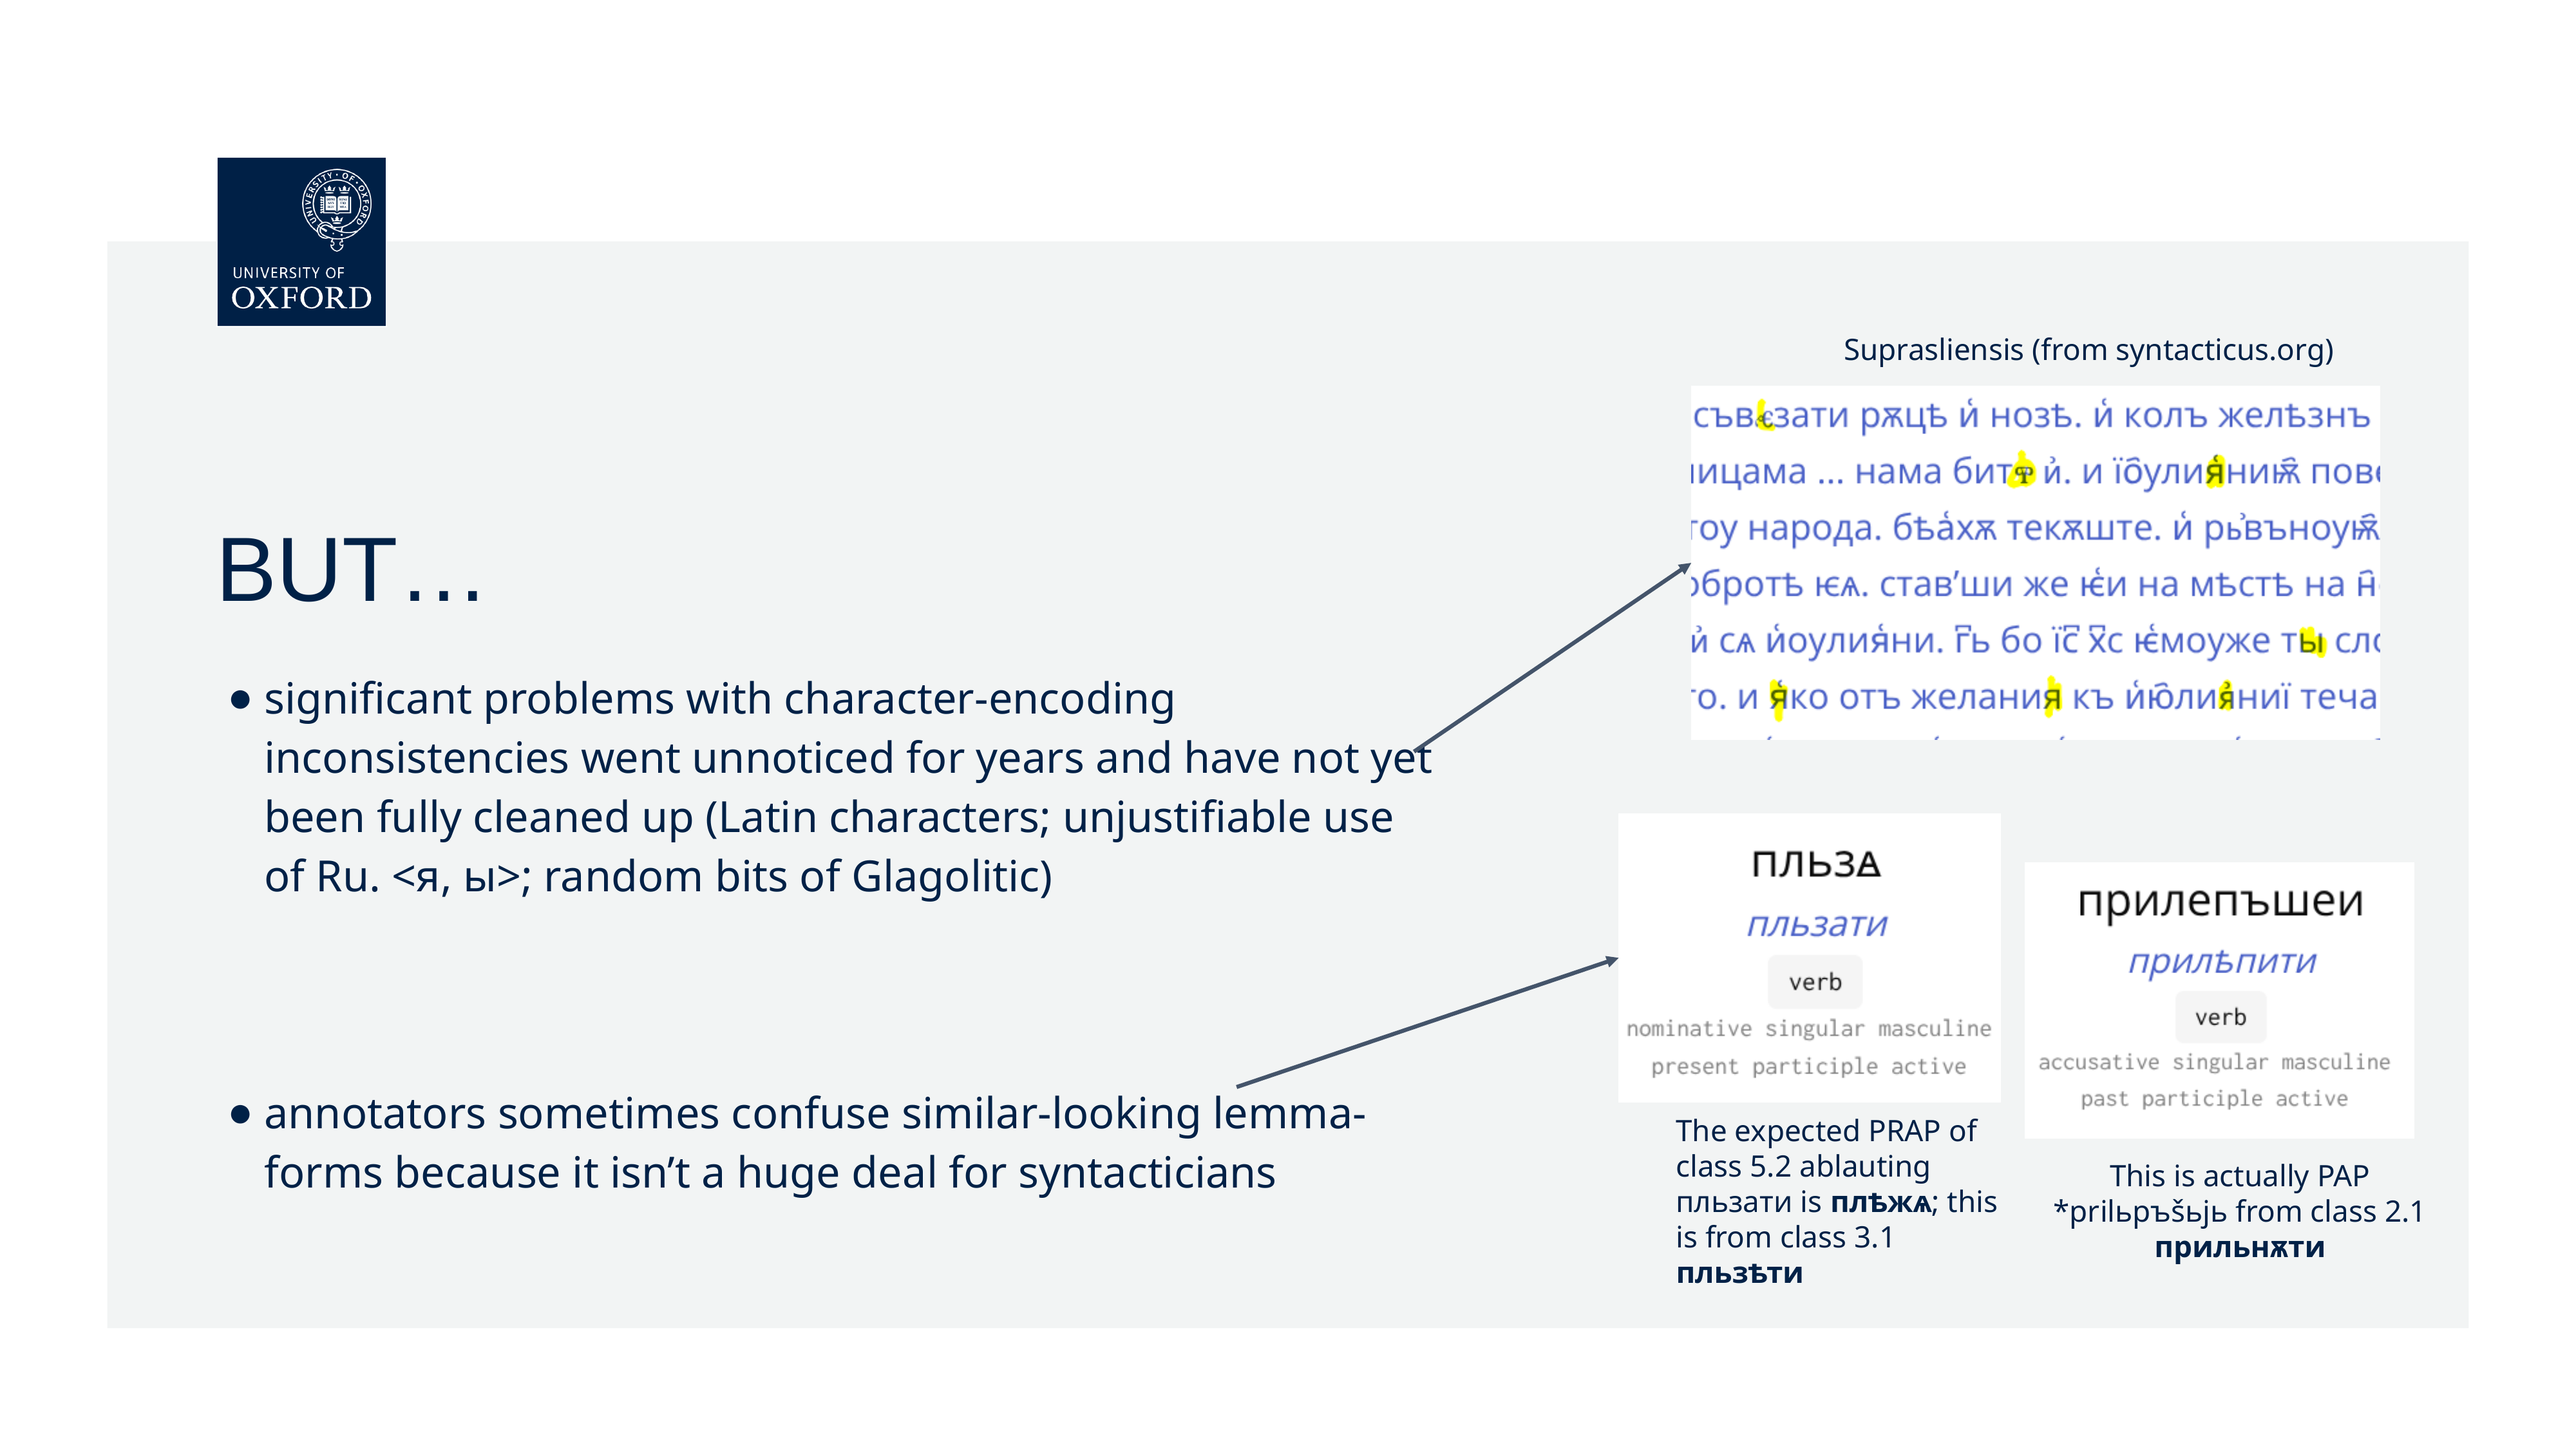

Suprasliensis (from syntacticus.org)
# BUT…
significant problems with character-encoding inconsistencies went unnoticed for years and have not yet been fully cleaned up (Latin characters; unjustifiable use of Ru. <я, ы>; random bits of Glagolitic)
annotators sometimes confuse similar-looking lemma-forms because it isn’t a huge deal for syntacticians
The expected PRAP of class 5.2 ablauting пльзати is плѣжѧ; this is from class 3.1 пльзѣти
This is actually PAP *prilьpъšьjь from class 2.1 прильнѫти